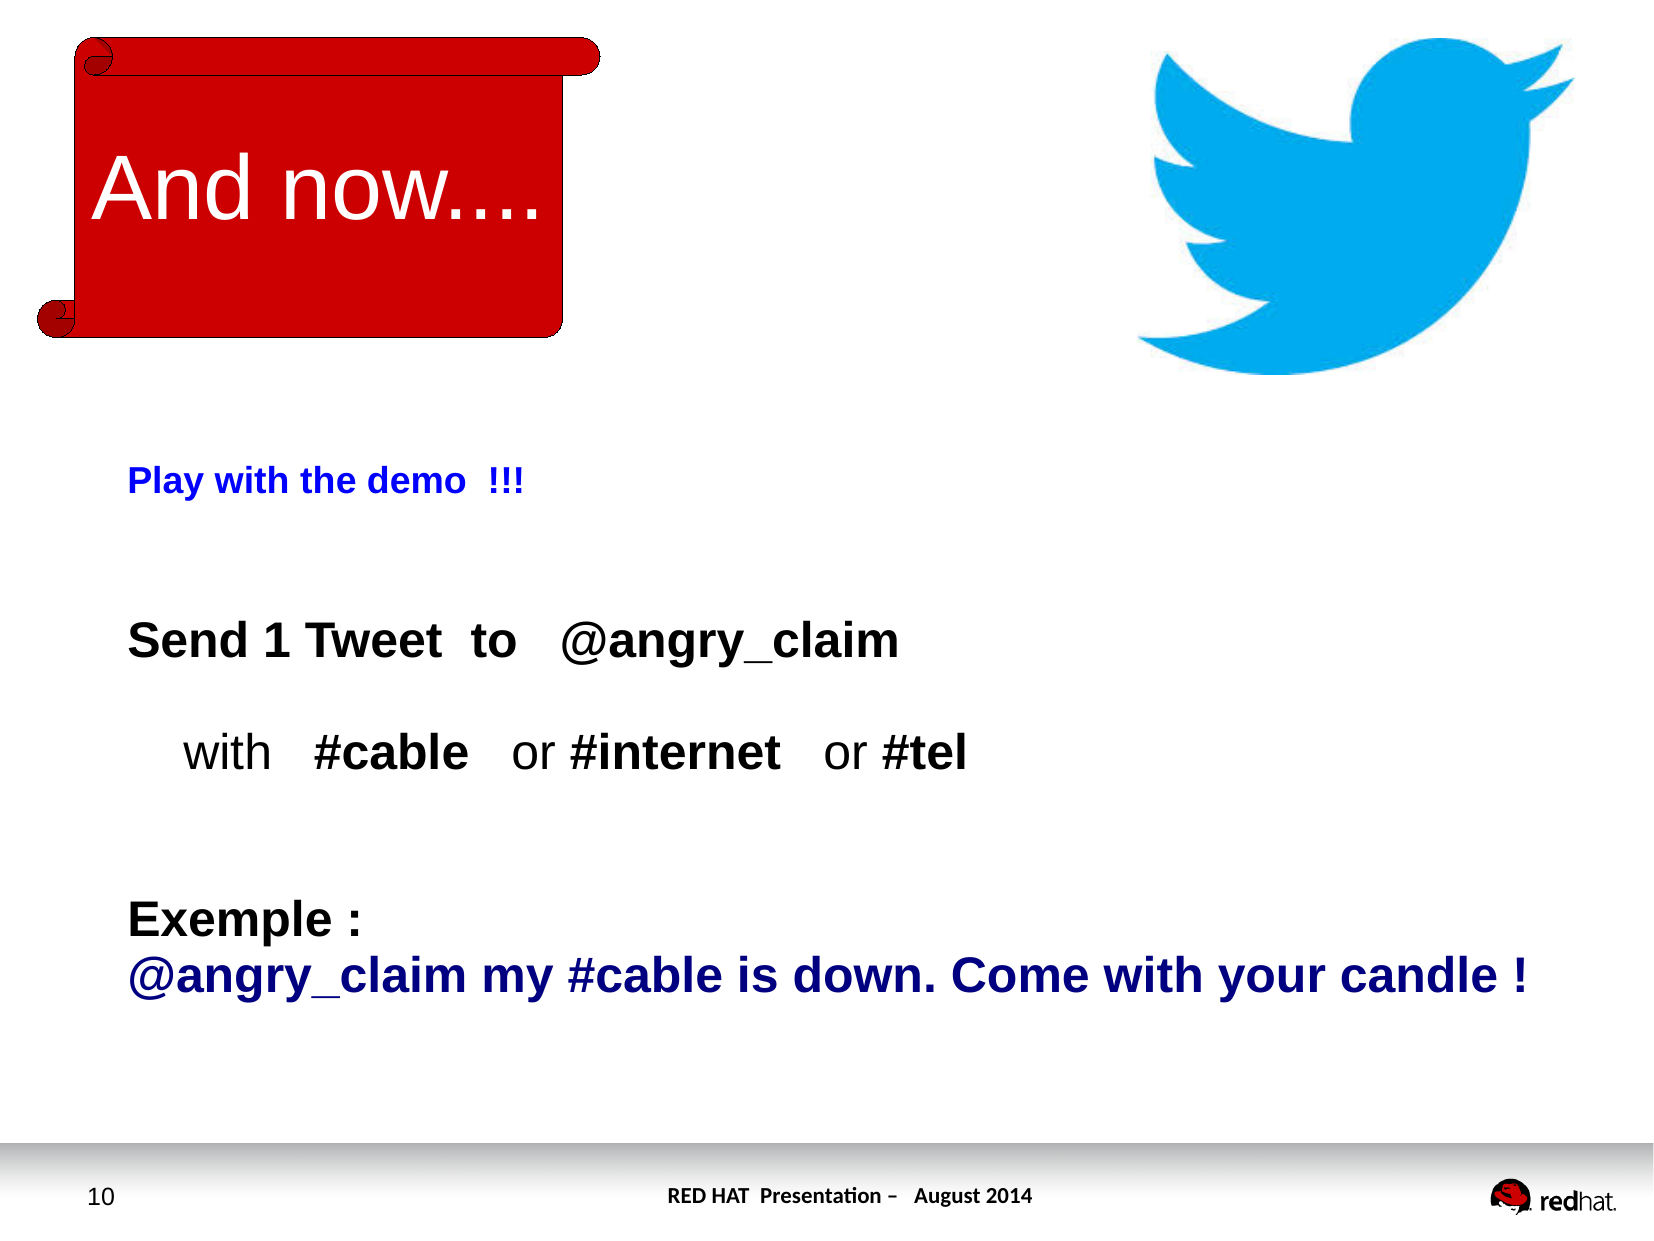

And now....
Play with the demo !!!
Send 1 Tweet to @angry_claim
 with #cable or #internet or #tel
Exemple :
@angry_claim my #cable is down. Come with your candle !